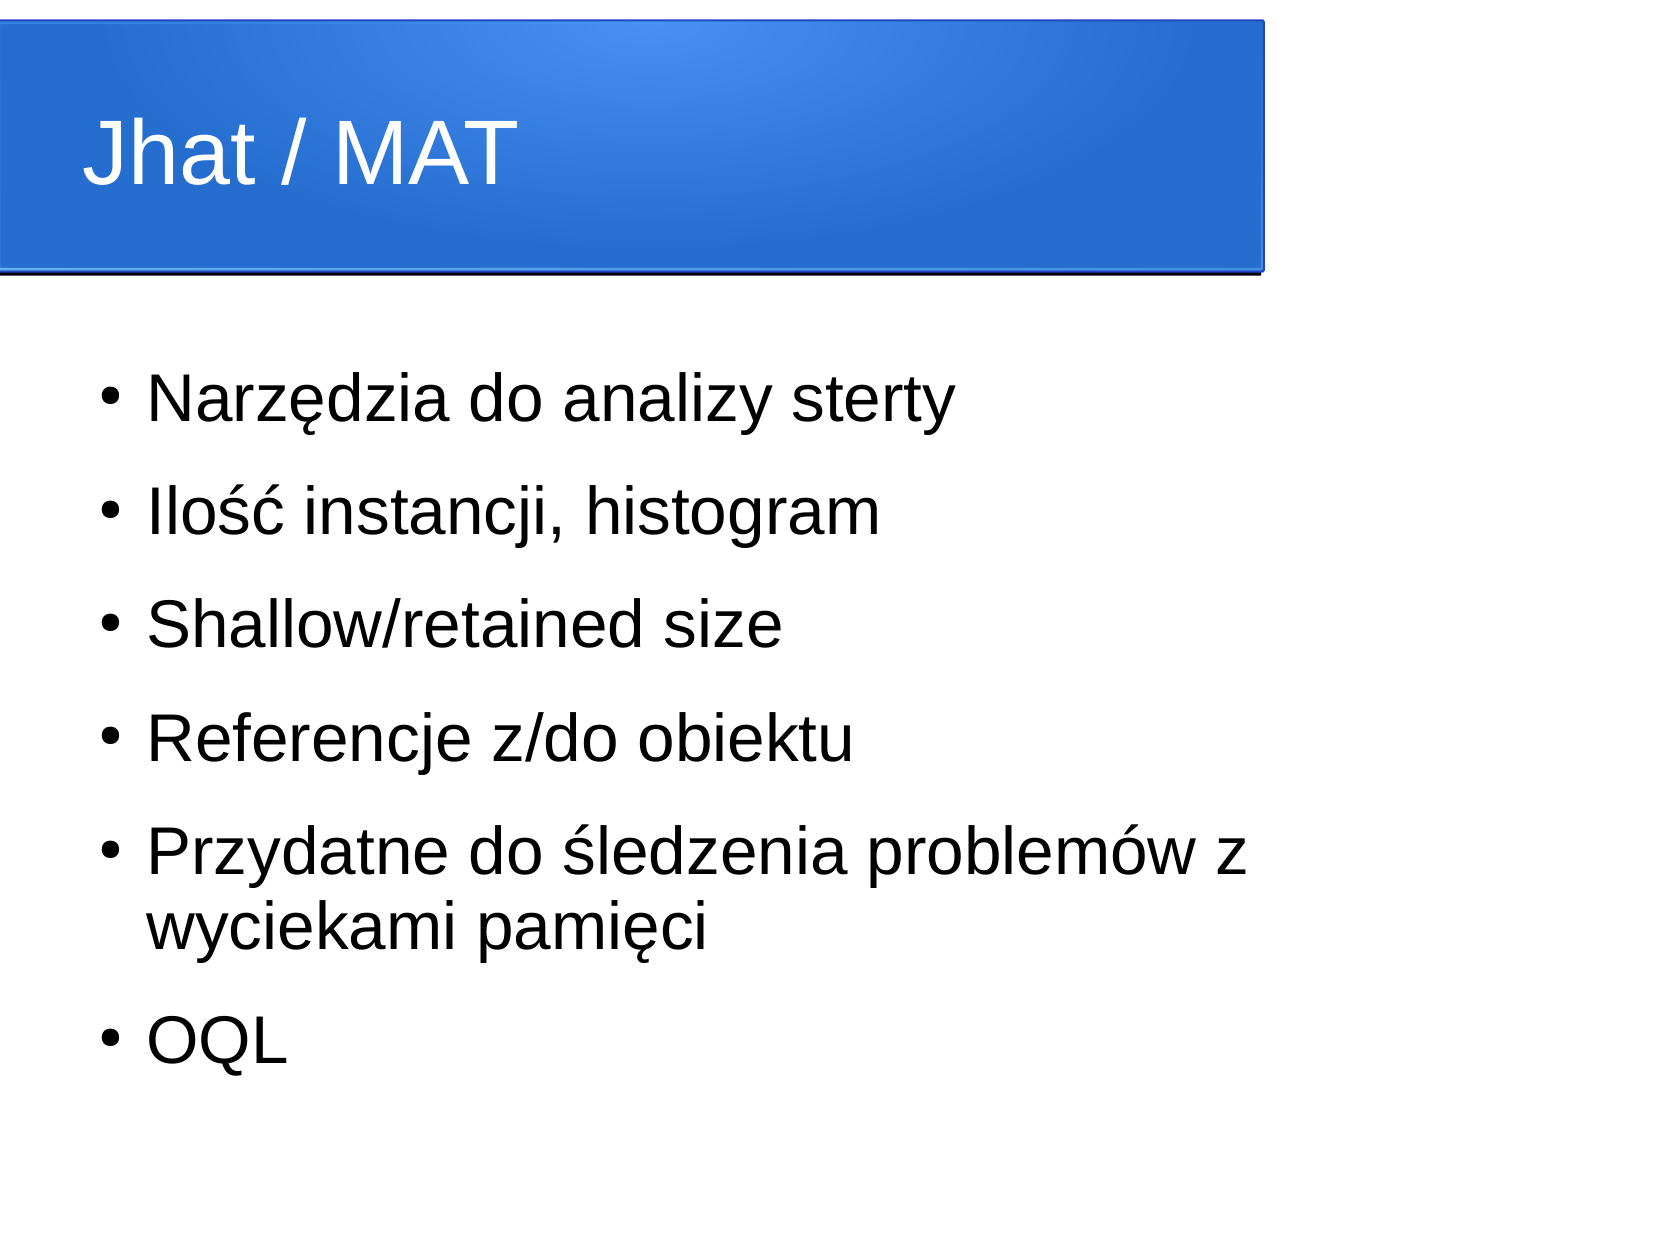

# Jhat / MAT
Narzędzia do analizy sterty
Ilość instancji, histogram
Shallow/retained size
Referencje z/do obiektu
Przydatne do śledzenia problemów z wyciekami pamięci
OQL